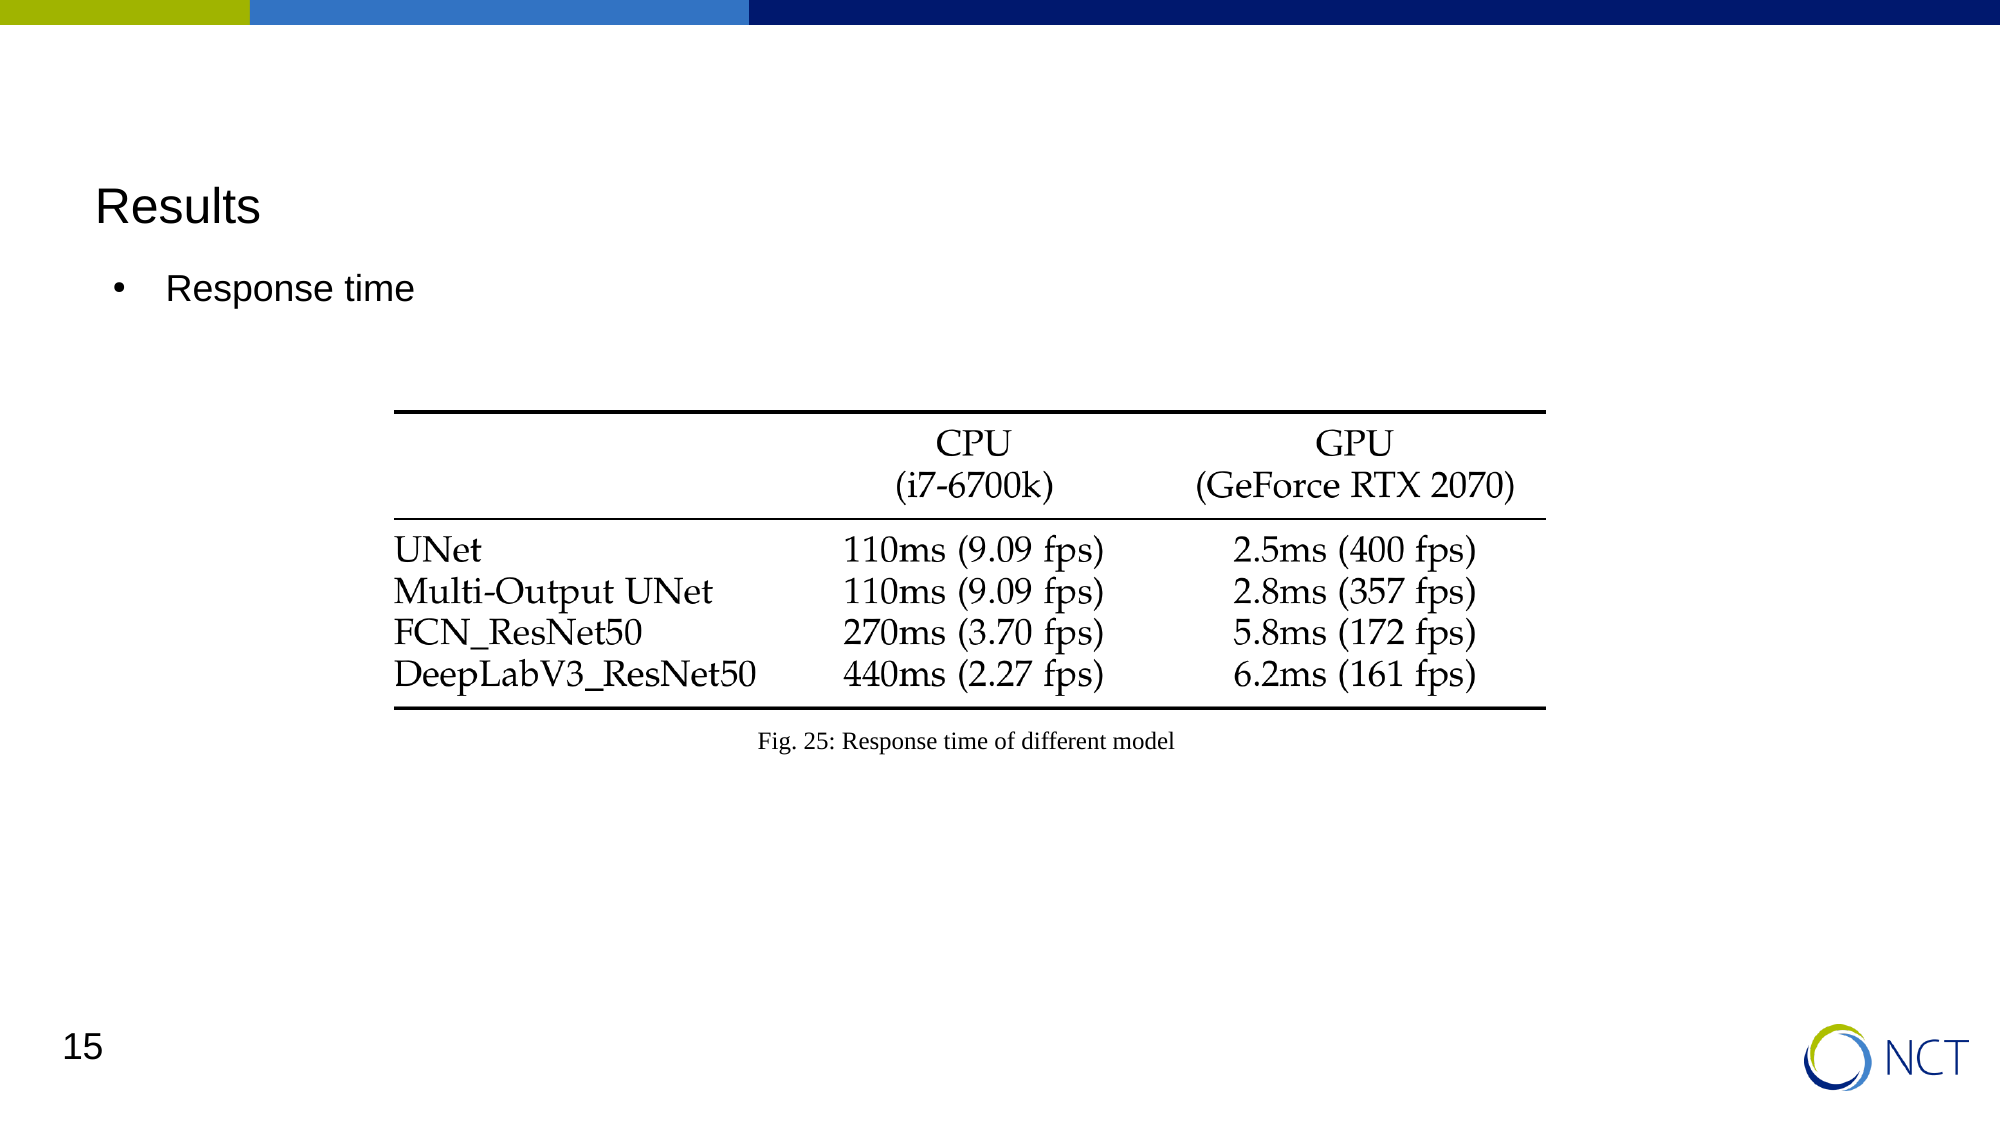

# Results
Response time
Fig. 25: Response time of different model